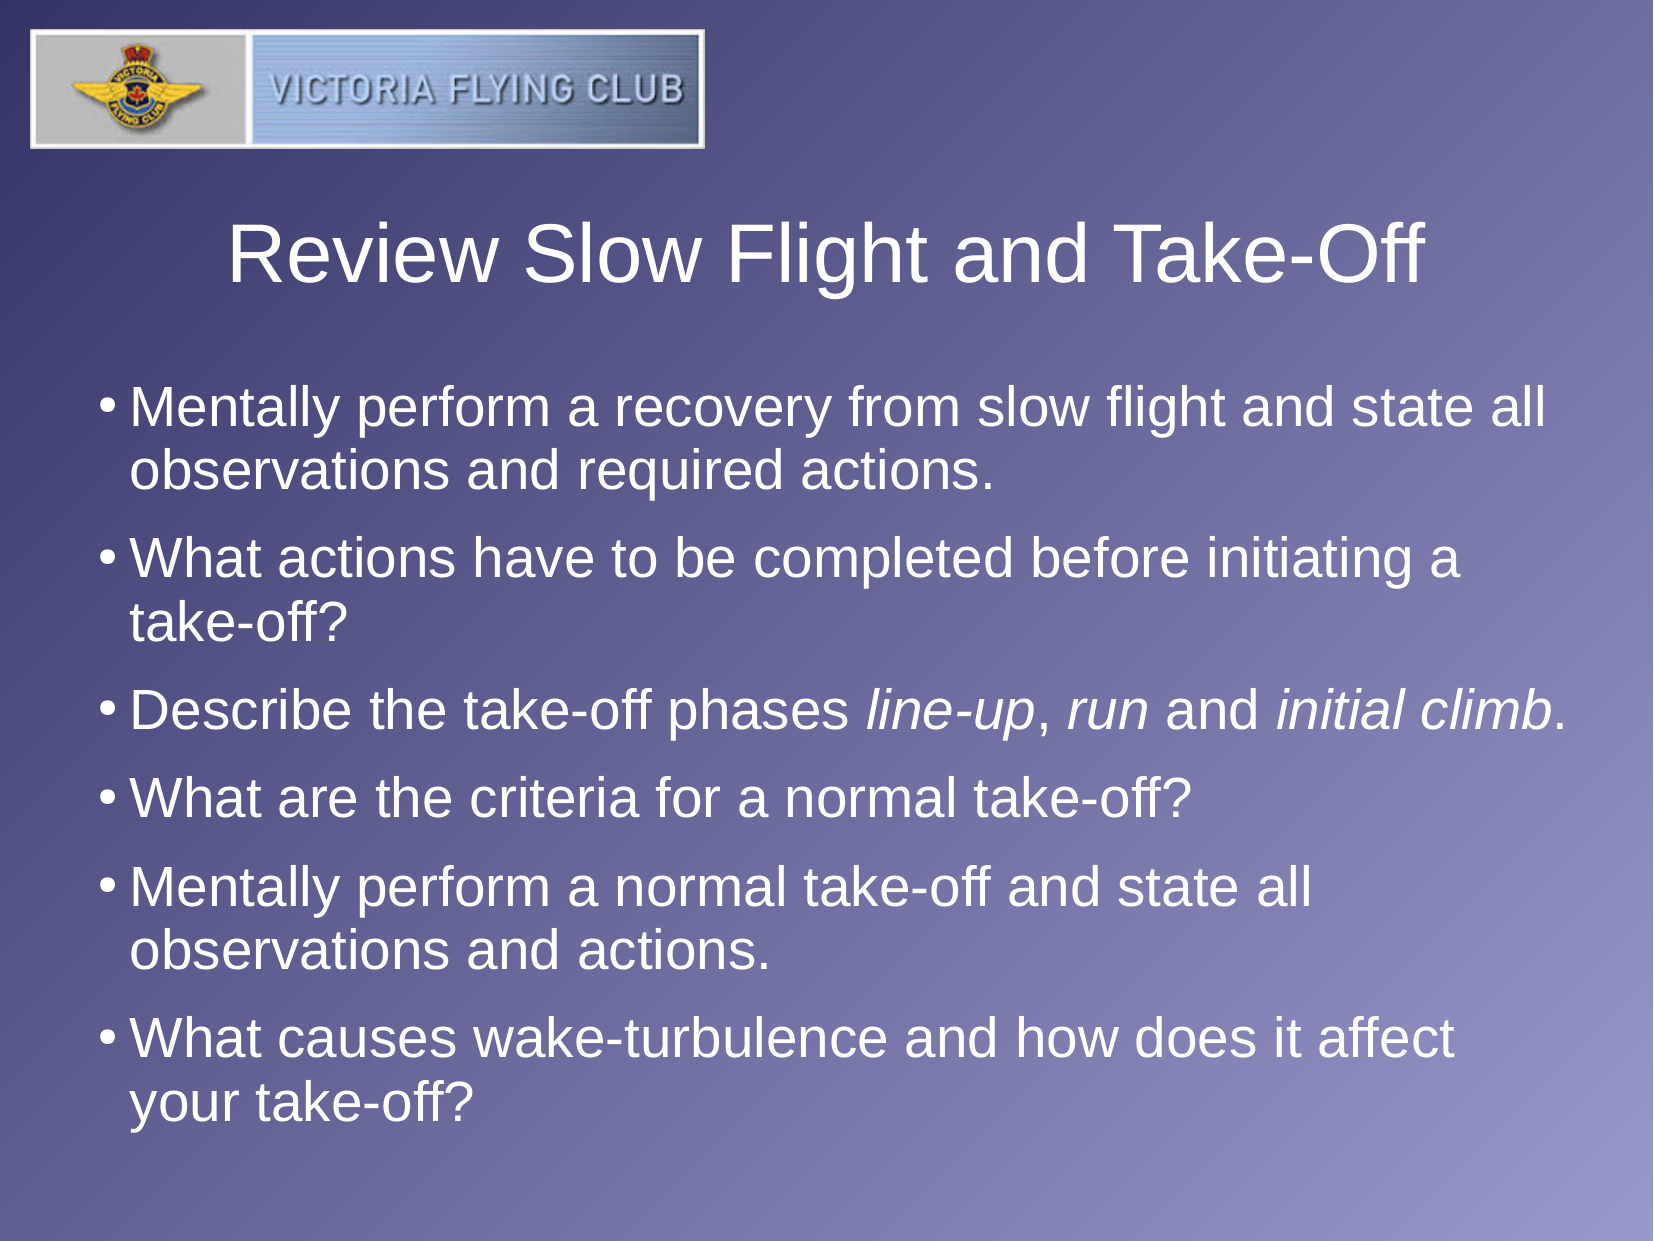

# Review Slow Flight and Take-Off
Mentally perform a recovery from slow flight and state all observations and required actions.
What actions have to be completed before initiating a take-off?
Describe the take-off phases line-up, run and initial climb.
What are the criteria for a normal take-off?
Mentally perform a normal take-off and state all observations and actions.
What causes wake-turbulence and how does it affect your take-off?